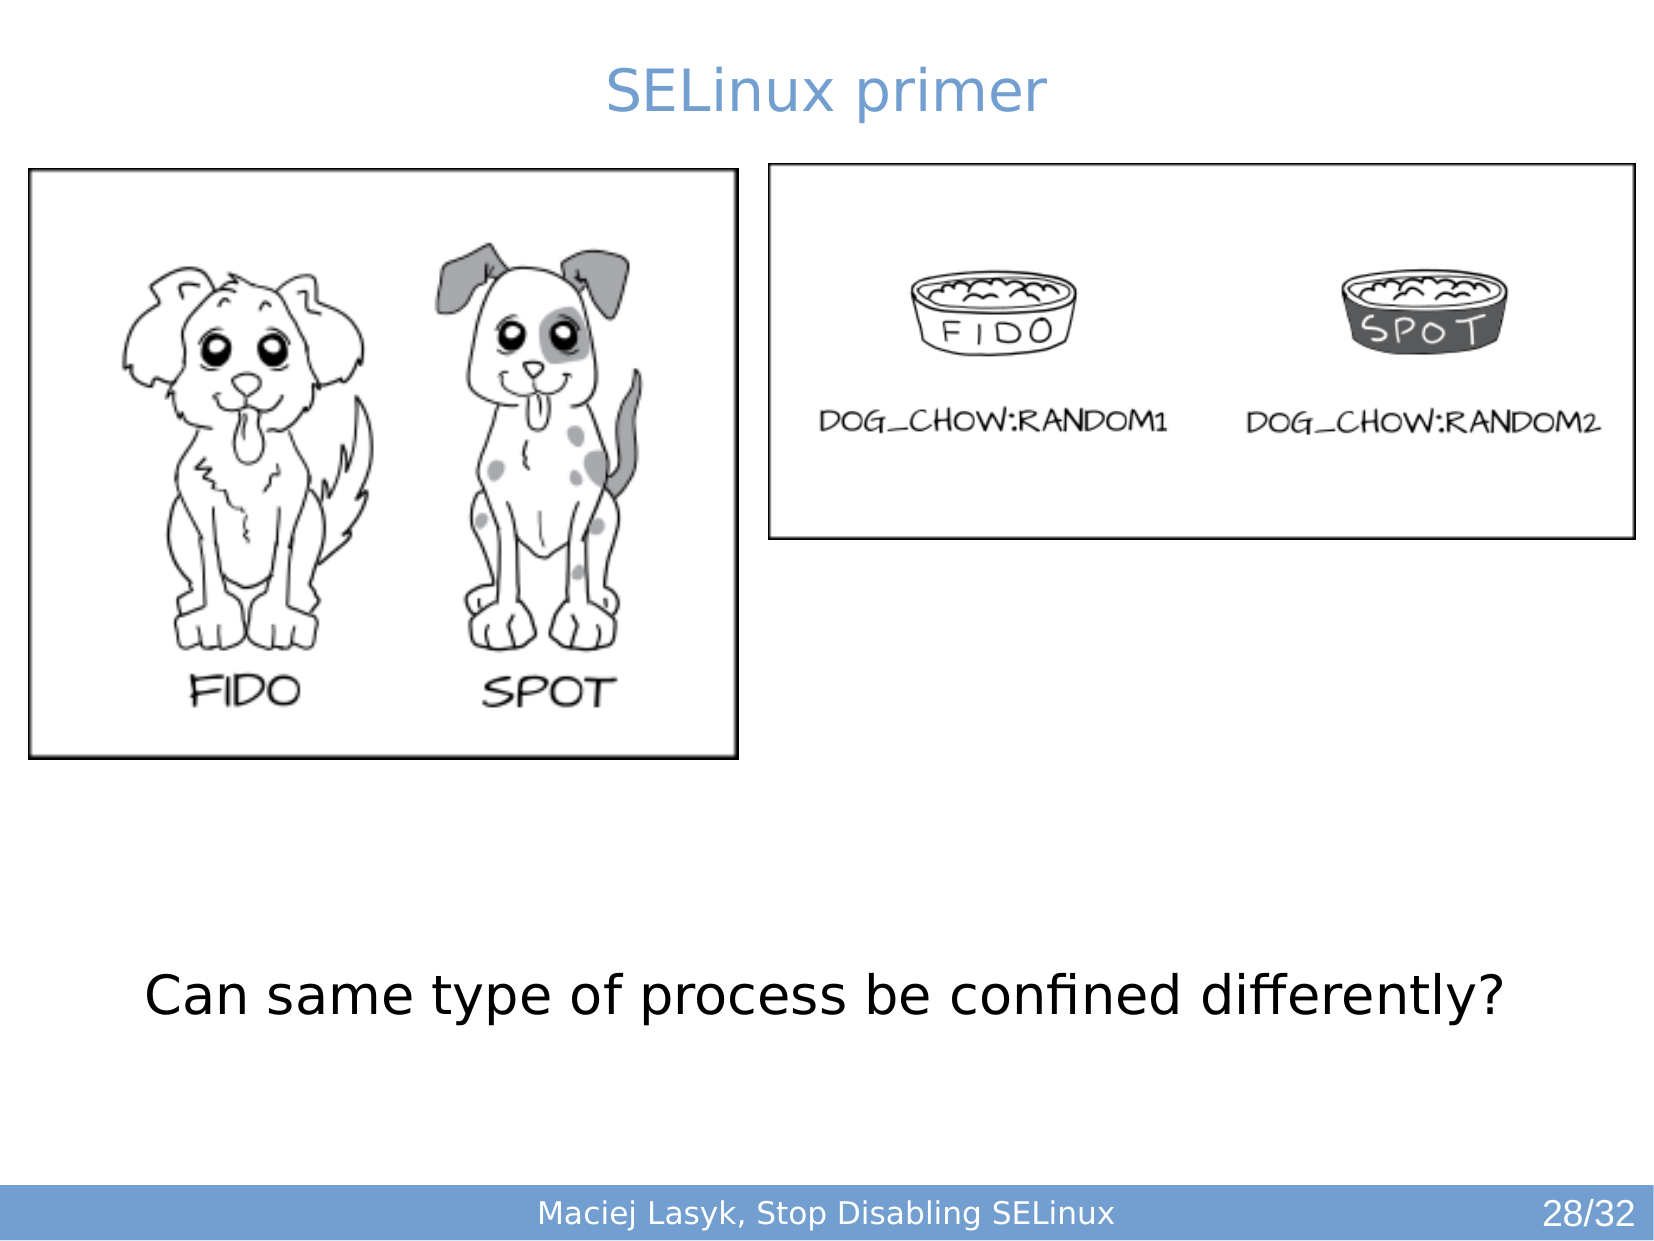

SELinux primer
Can same type of process be confined differently?
 28/32
Maciej Lasyk, High Availability Explained
Maciej Lasyk, Stop Disabling SELinux